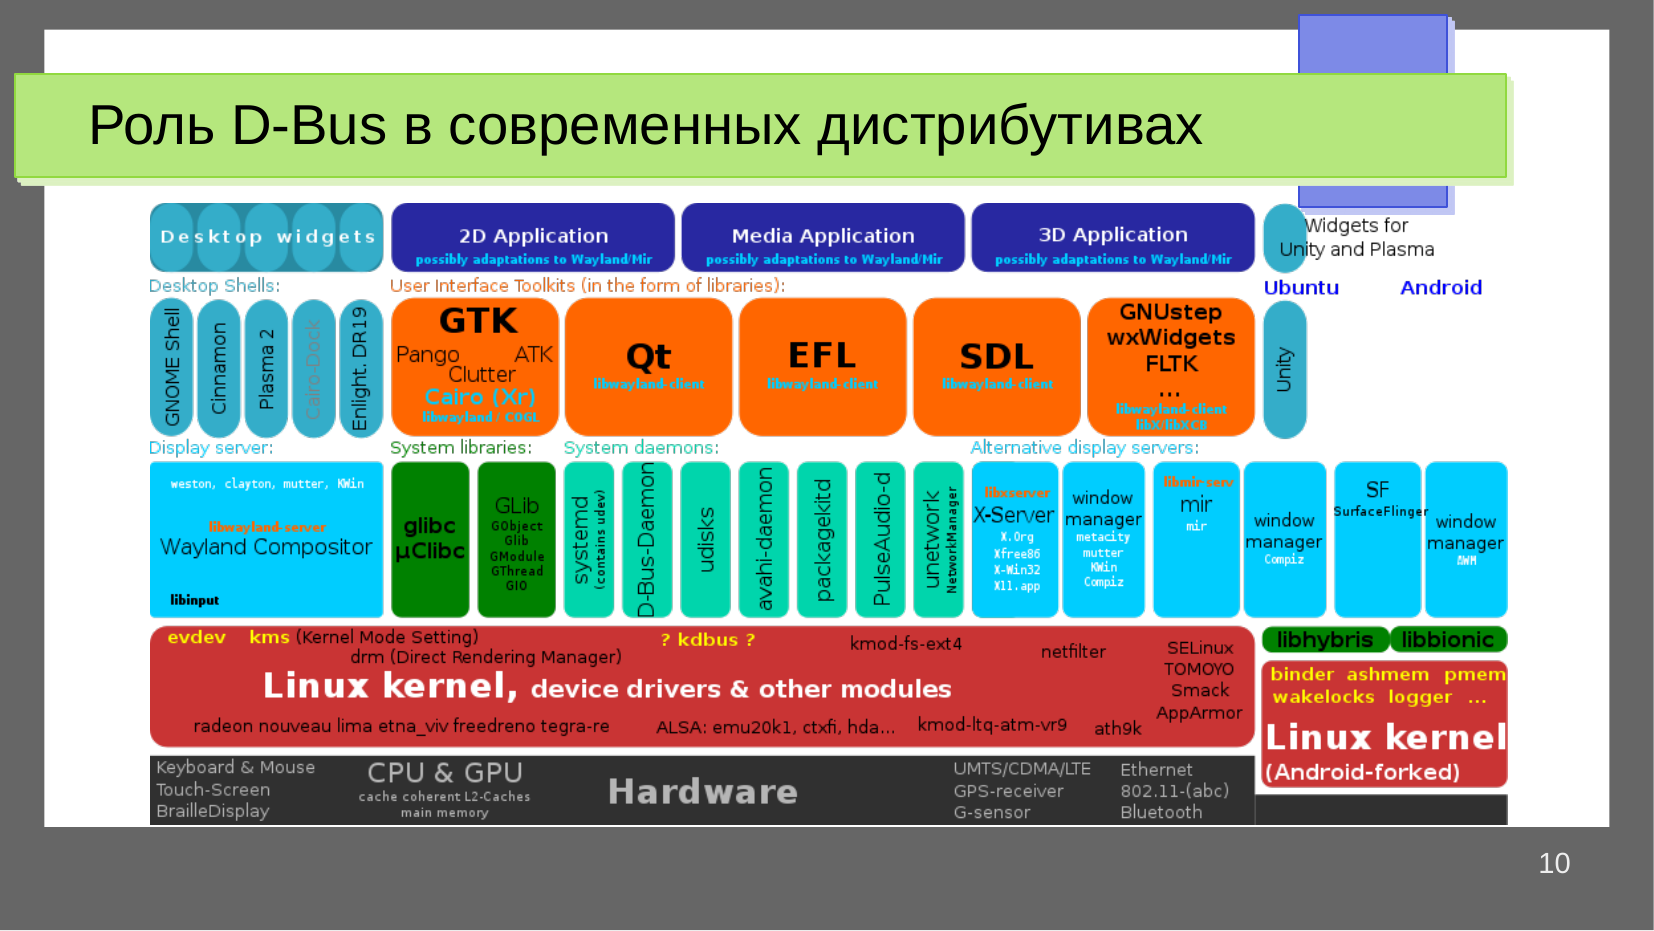

# Роль D-Bus в современных дистрибутивах
10